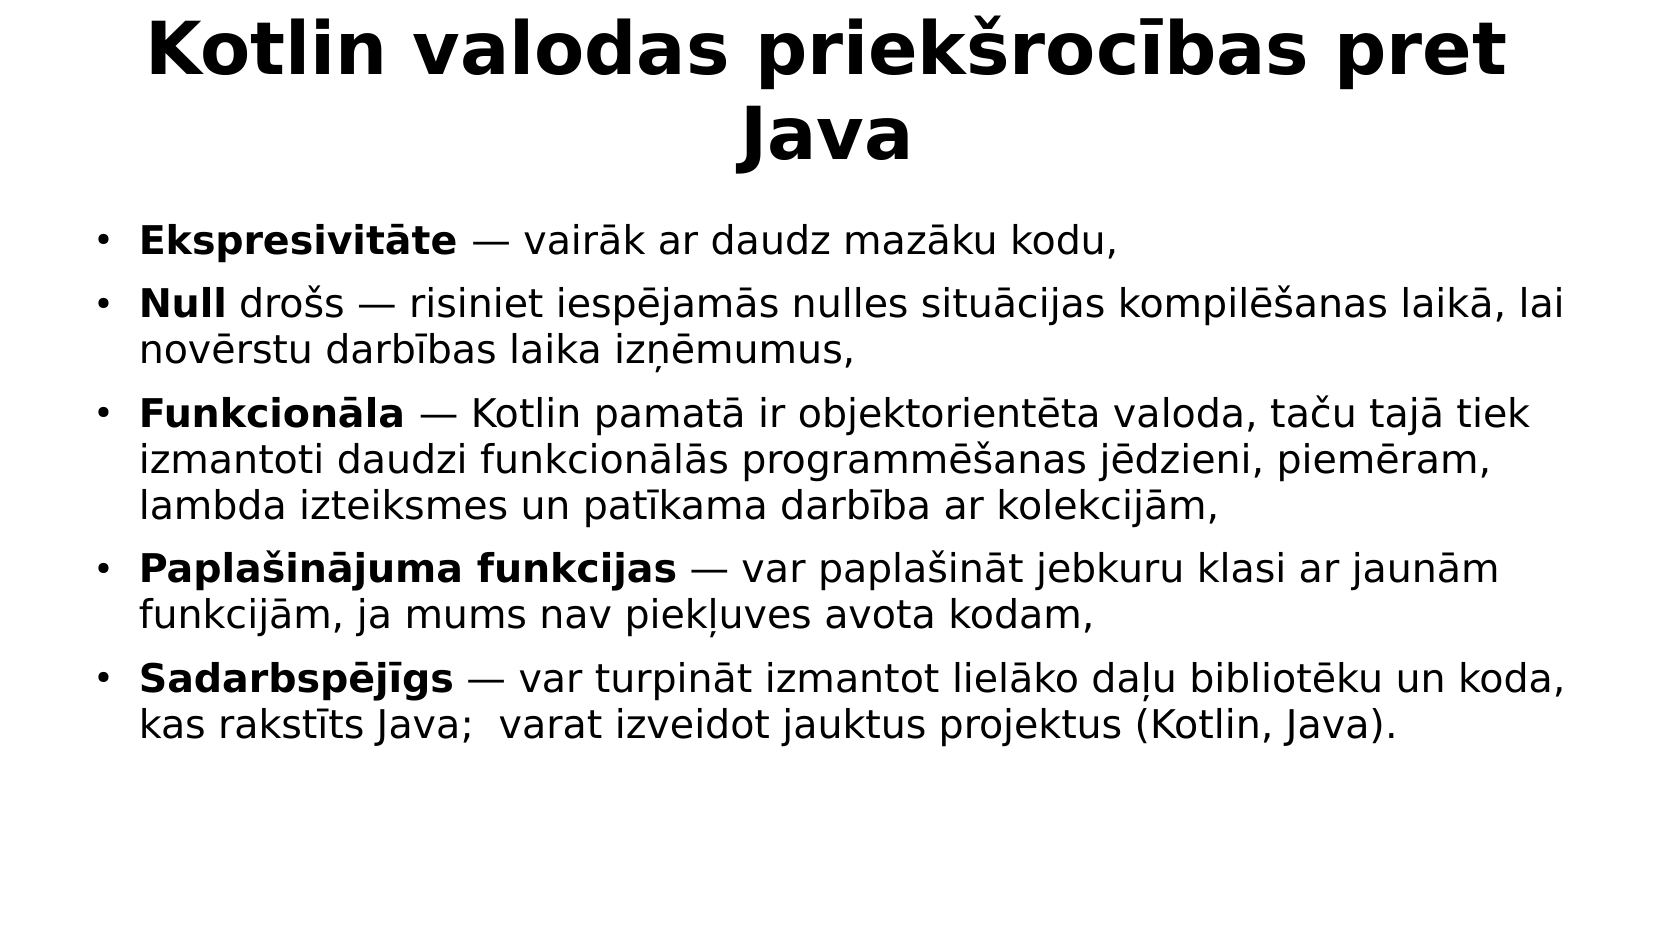

# Kotlin valodas priekšrocības pret Java
Ekspresivitāte — vairāk ar daudz mazāku kodu,
Null drošs — risiniet iespējamās nulles situācijas kompilēšanas laikā, lai novērstu darbības laika izņēmumus,
Funkcionāla — Kotlin pamatā ir objektorientēta valoda, taču tajā tiek izmantoti daudzi funkcionālās programmēšanas jēdzieni, piemēram, lambda izteiksmes un patīkama darbība ar kolekcijām,
Paplašinājuma funkcijas — var paplašināt jebkuru klasi ar jaunām funkcijām, ja mums nav piekļuves avota kodam,
Sadarbspējīgs — var turpināt izmantot lielāko daļu bibliotēku un koda, kas rakstīts Java; varat izveidot jauktus projektus (Kotlin, Java).